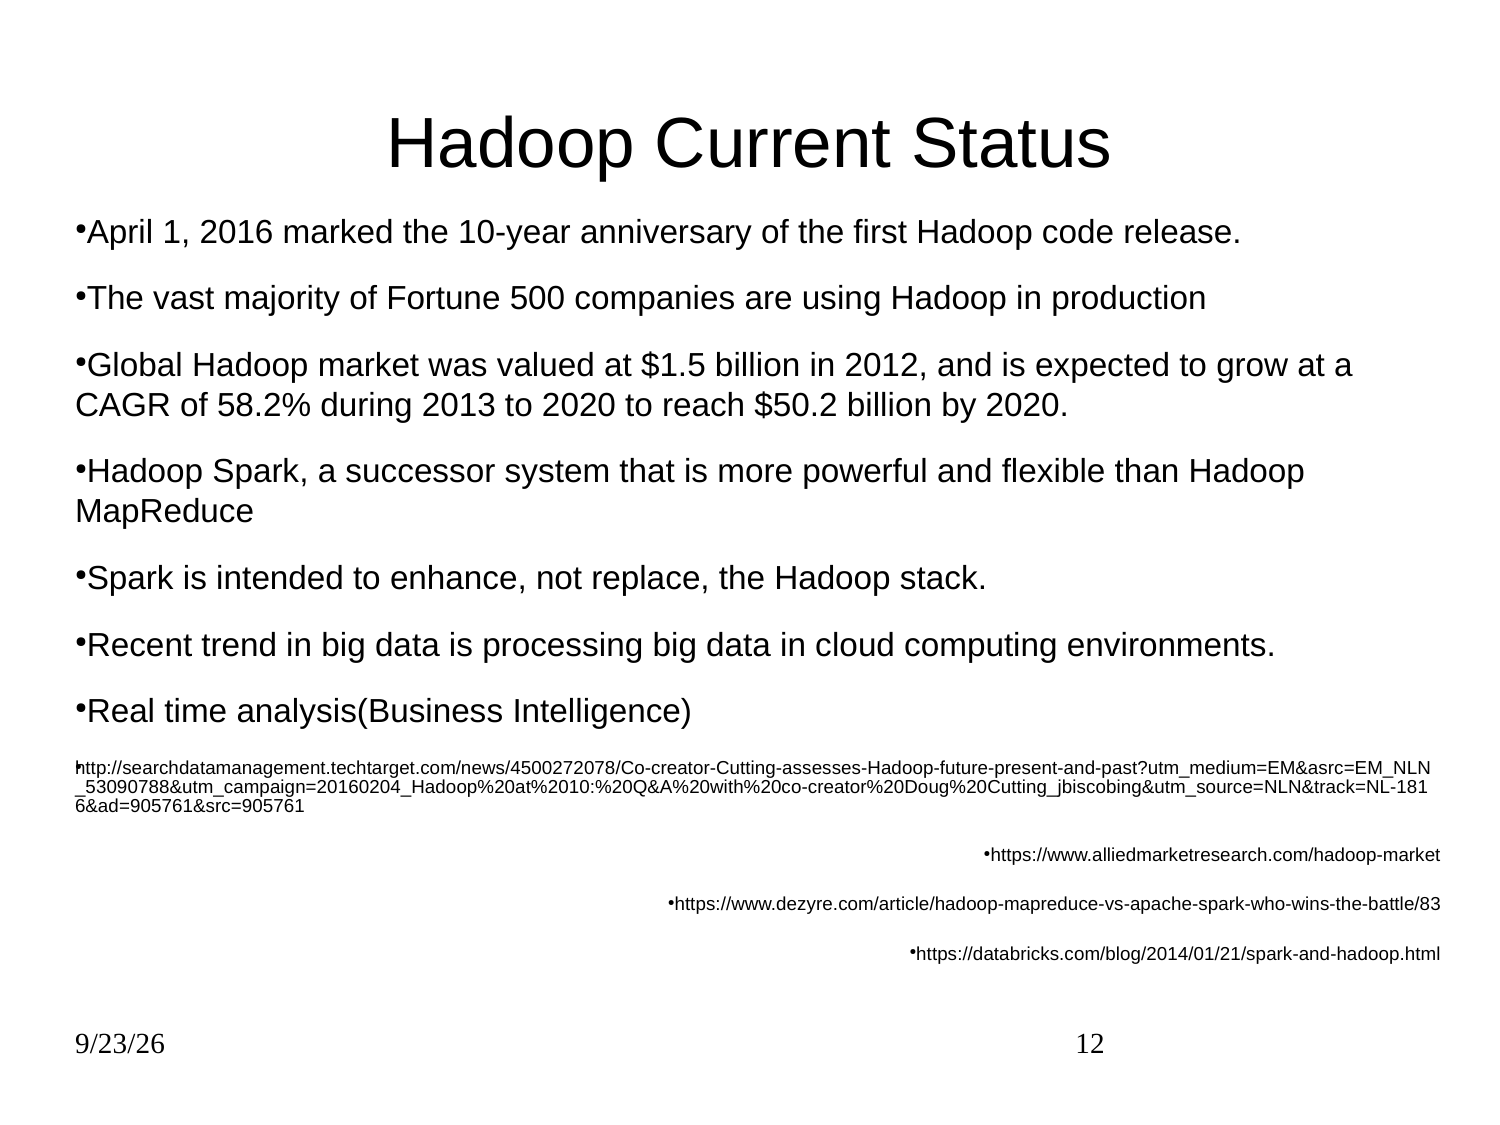

# Hadoop Current Status
April 1, 2016 marked the 10-year anniversary of the first Hadoop code release.
The vast majority of Fortune 500 companies are using Hadoop in production
Global Hadoop market was valued at $1.5 billion in 2012, and is expected to grow at a CAGR of 58.2% during 2013 to 2020 to reach $50.2 billion by 2020.
Hadoop Spark, a successor system that is more powerful and flexible than Hadoop MapReduce
Spark is intended to enhance, not replace, the Hadoop stack.
Recent trend in big data is processing big data in cloud computing environments.
Real time analysis(Business Intelligence)
http://searchdatamanagement.techtarget.com/news/4500272078/Co-creator-Cutting-assesses-Hadoop-future-present-and-past?utm_medium=EM&asrc=EM_NLN_53090788&utm_campaign=20160204_Hadoop%20at%2010:%20Q&A%20with%20co-creator%20Doug%20Cutting_jbiscobing&utm_source=NLN&track=NL-1816&ad=905761&src=905761
https://www.alliedmarketresearch.com/hadoop-market
https://www.dezyre.com/article/hadoop-mapreduce-vs-apache-spark-who-wins-the-battle/83
https://databricks.com/blog/2014/01/21/spark-and-hadoop.html
4